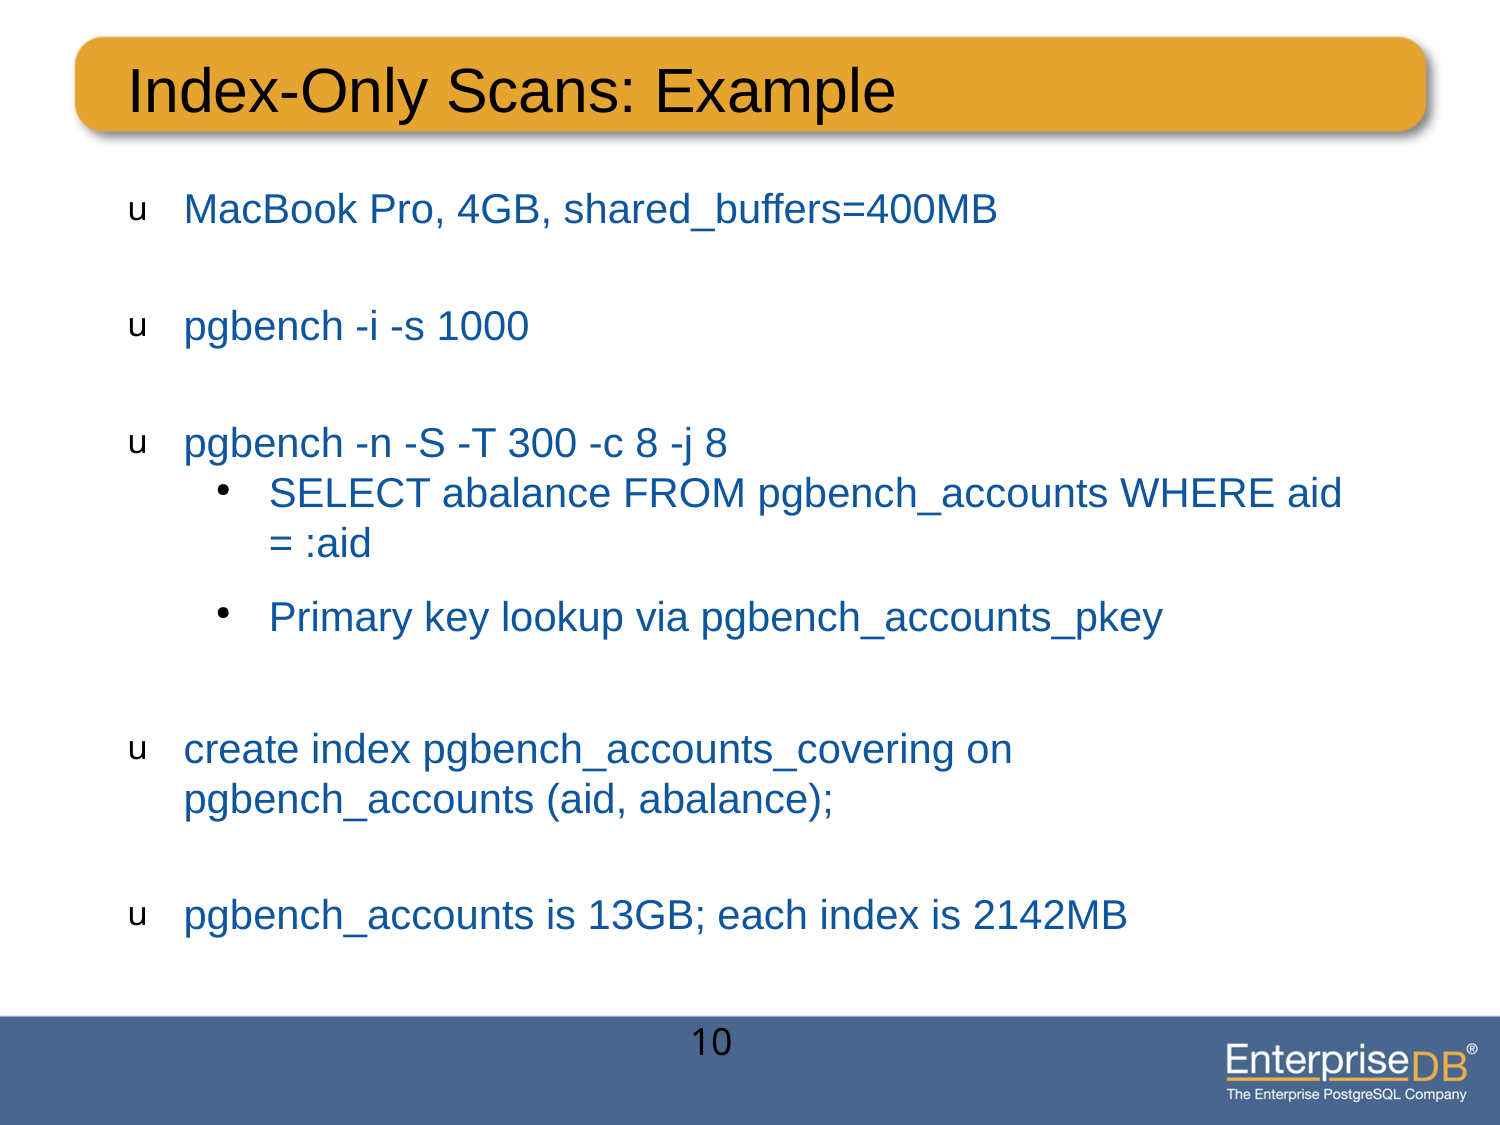

# Index-Only Scans: Example
MacBook Pro, 4GB, shared_buffers=400MB
pgbench -i -s 1000
pgbench -n -S -T 300 -c 8 -j 8
SELECT abalance FROM pgbench_accounts WHERE aid = :aid
Primary key lookup via pgbench_accounts_pkey
create index pgbench_accounts_covering on pgbench_accounts (aid, abalance);
pgbench_accounts is 13GB; each index is 2142MB